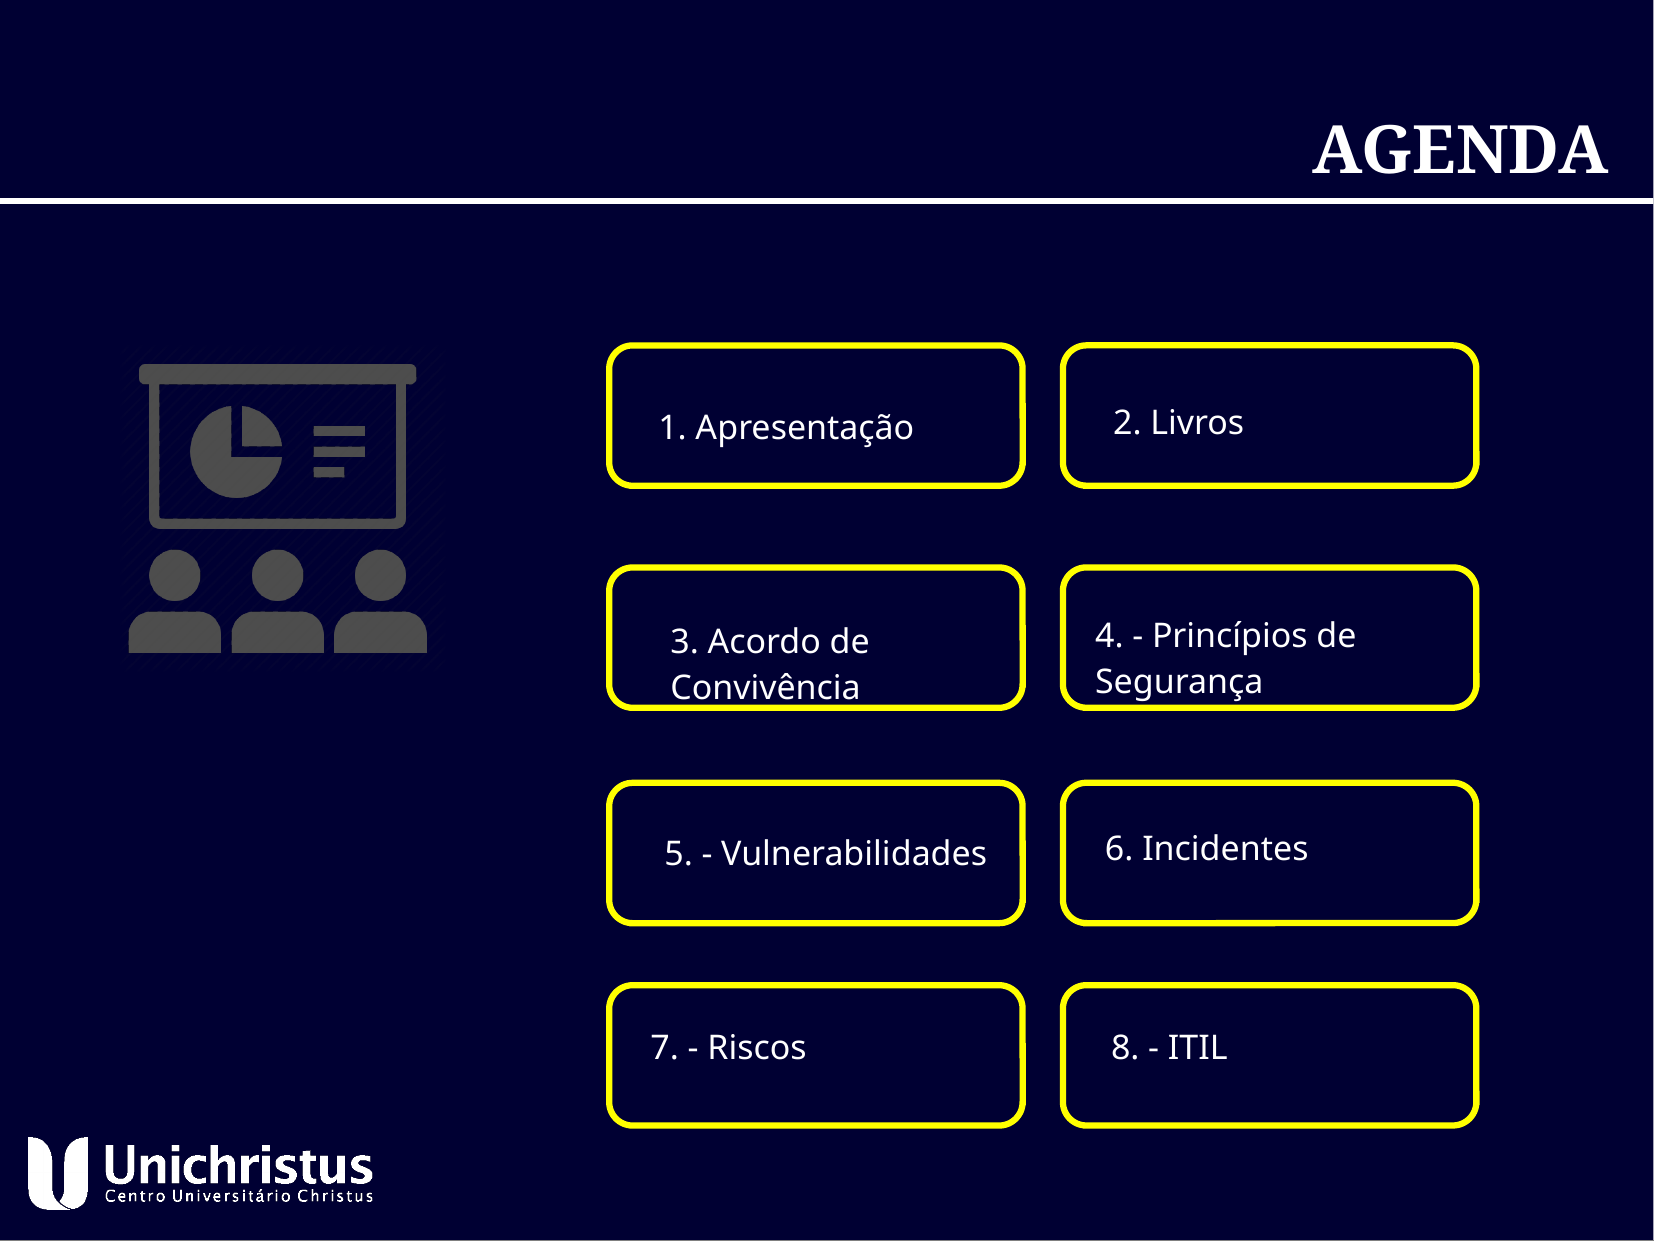

AGENDA
2. Livros
1. Apresentação
4. - Princípios de Segurança
3. Acordo de Convivência
6. Incidentes
5. - Vulnerabilidades
7. - Riscos
8. - ITIL